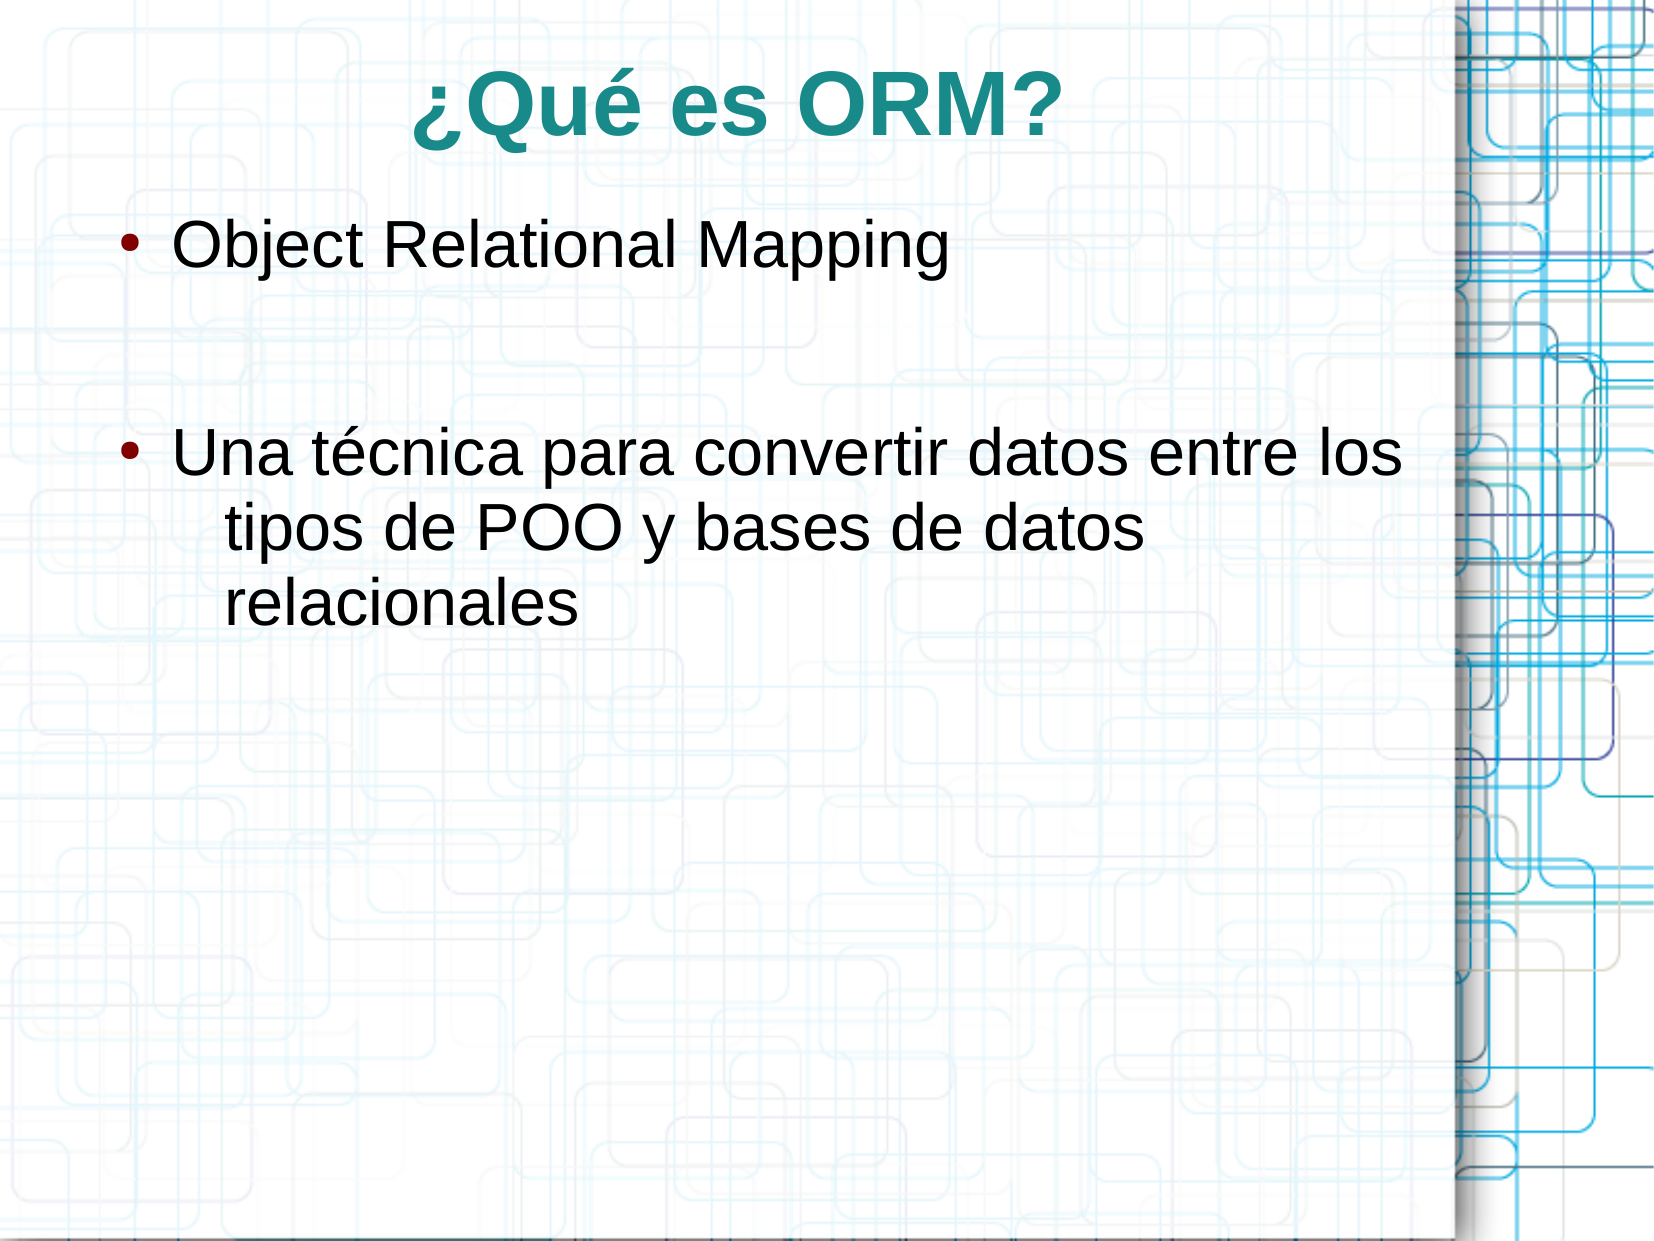

# ¿Qué es ORM?
Object Relational Mapping
Una técnica para convertir datos entre los tipos de POO y bases de datos relacionales